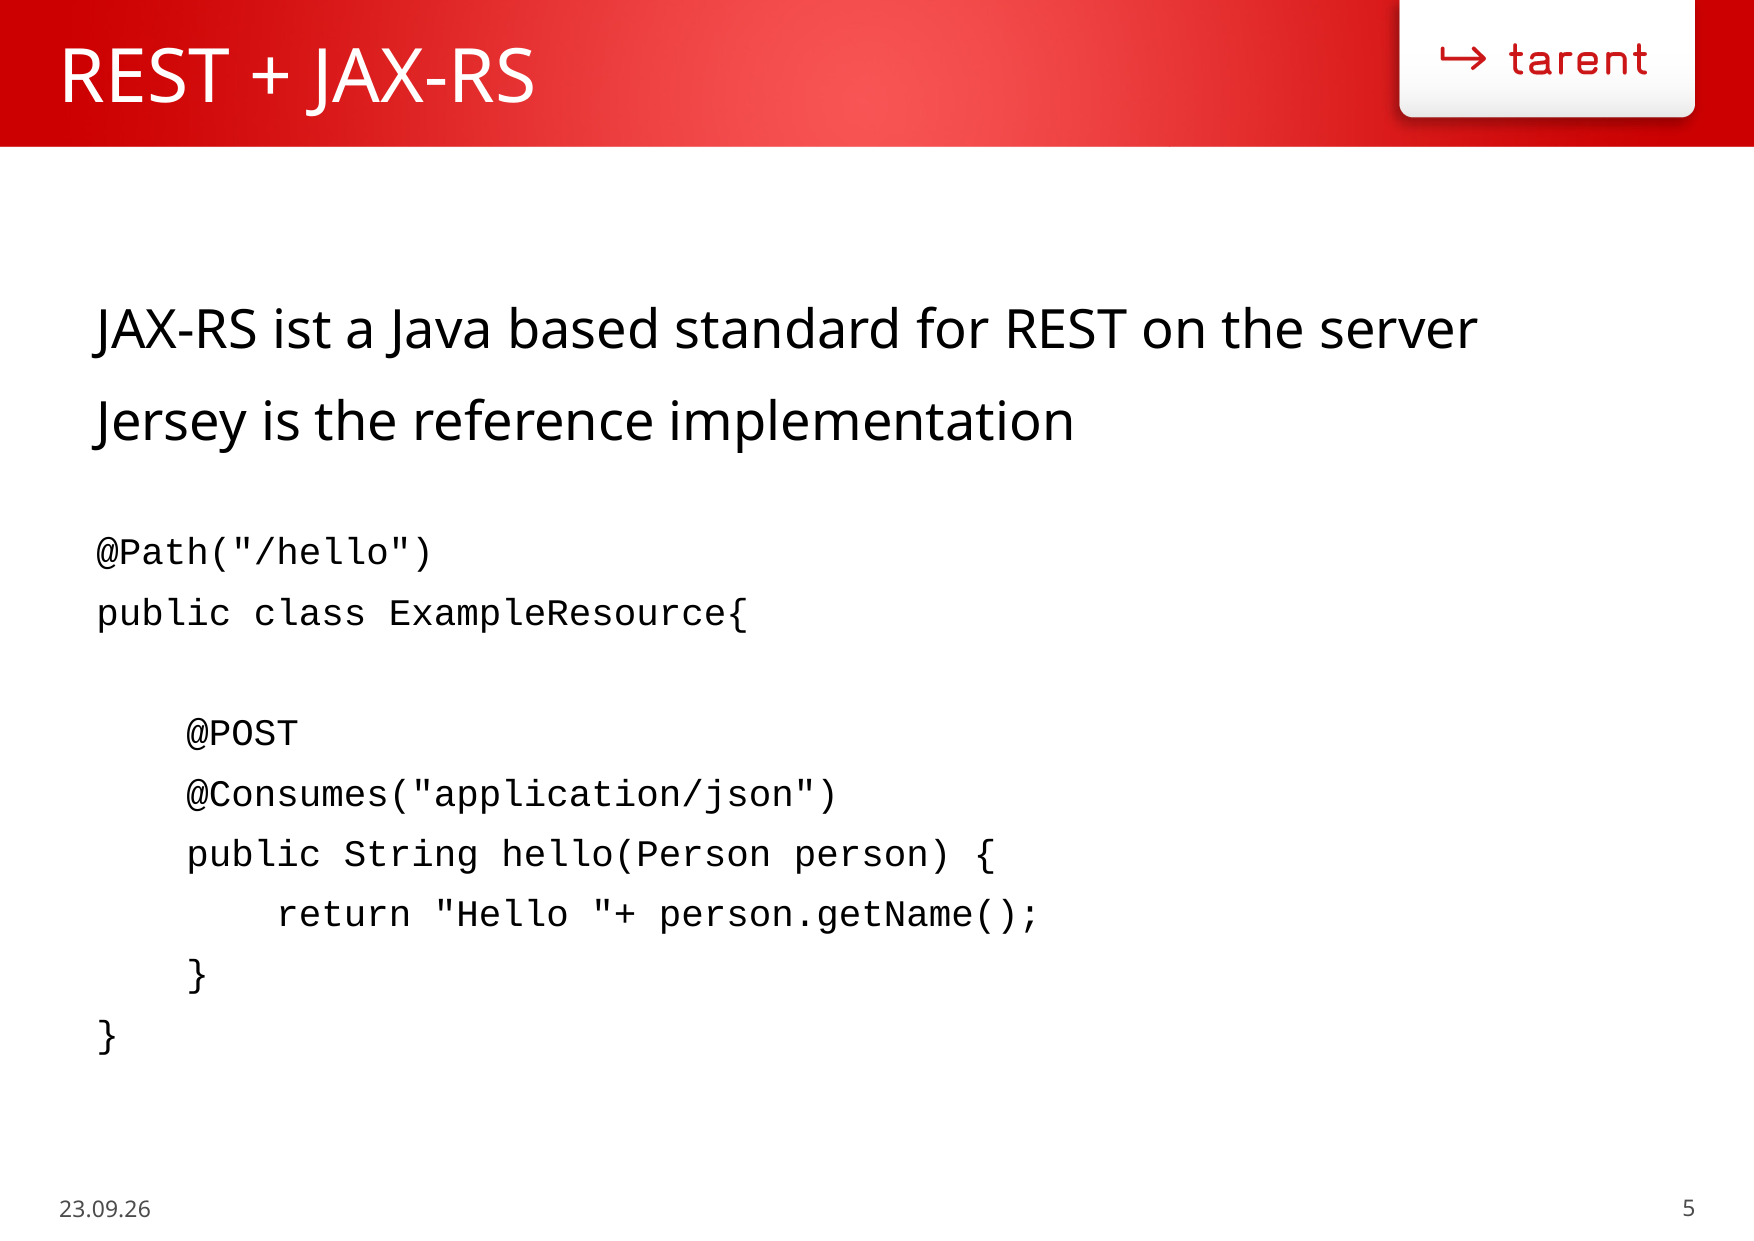

# REST + JAX-RS
JAX-RS ist a Java based standard for REST on the server
Jersey is the reference implementation
@Path("/hello")
public class ExampleResource{
 @POST
 @Consumes("application/json")
 public String hello(Person person) {
 return "Hello "+ person.getName();
 }
}